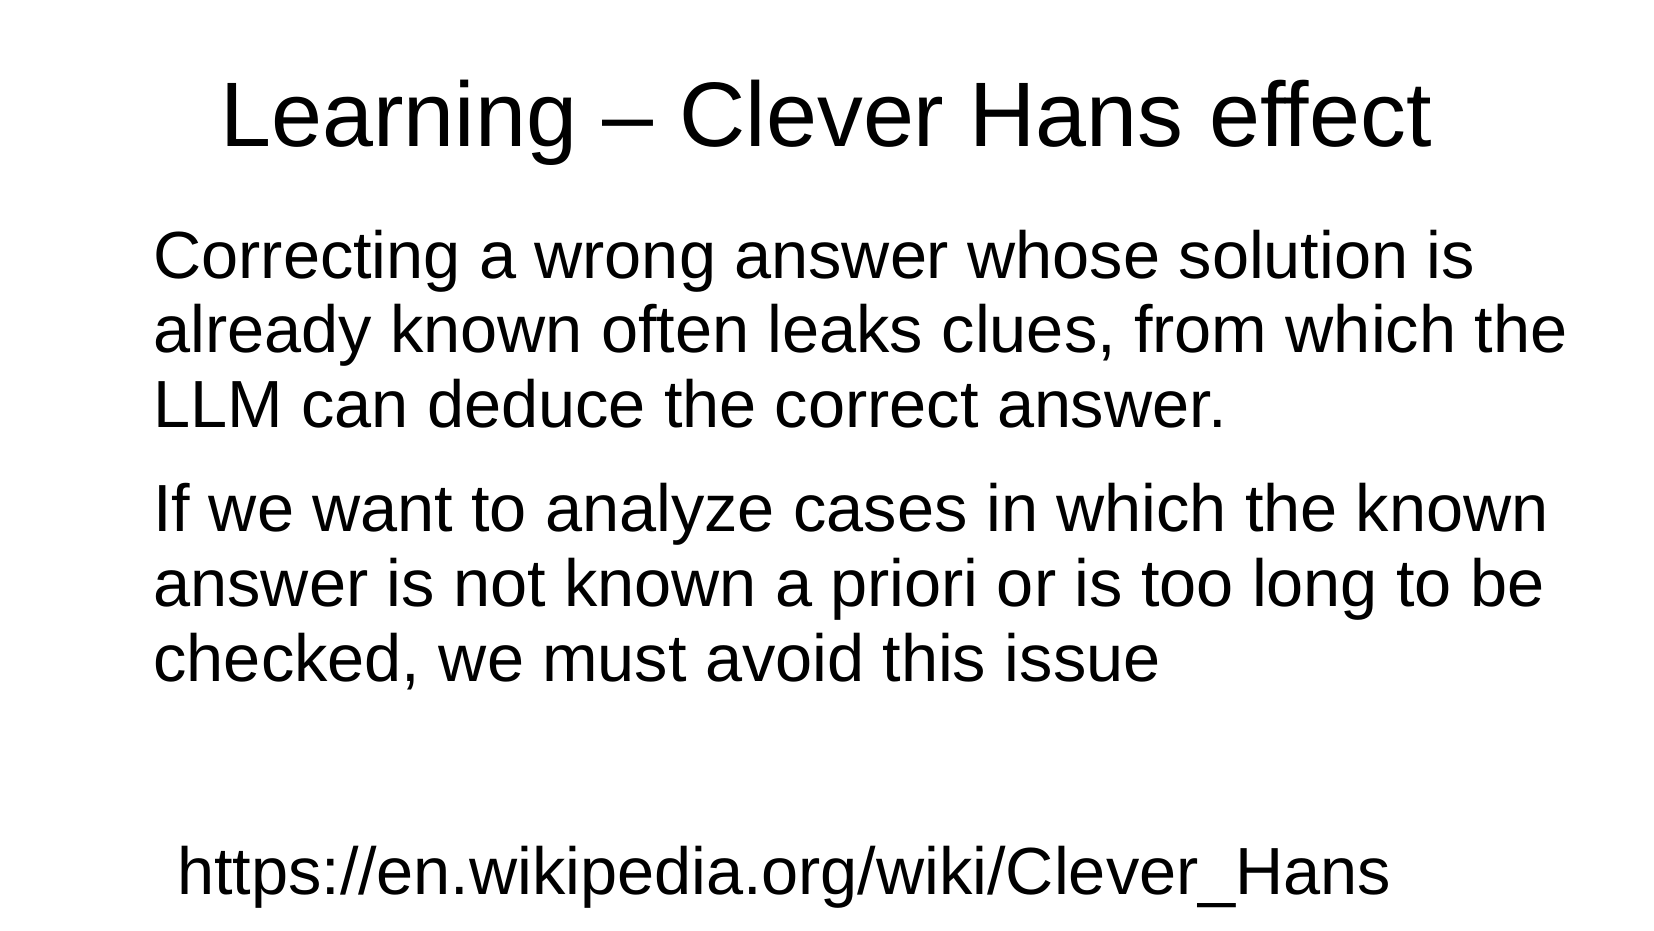

# Learning – Clever Hans effect
Correcting a wrong answer whose solution is already known often leaks clues, from which the LLM can deduce the correct answer.
If we want to analyze cases in which the known answer is not known a priori or is too long to be checked, we must avoid this issue
https://en.wikipedia.org/wiki/Clever_Hans